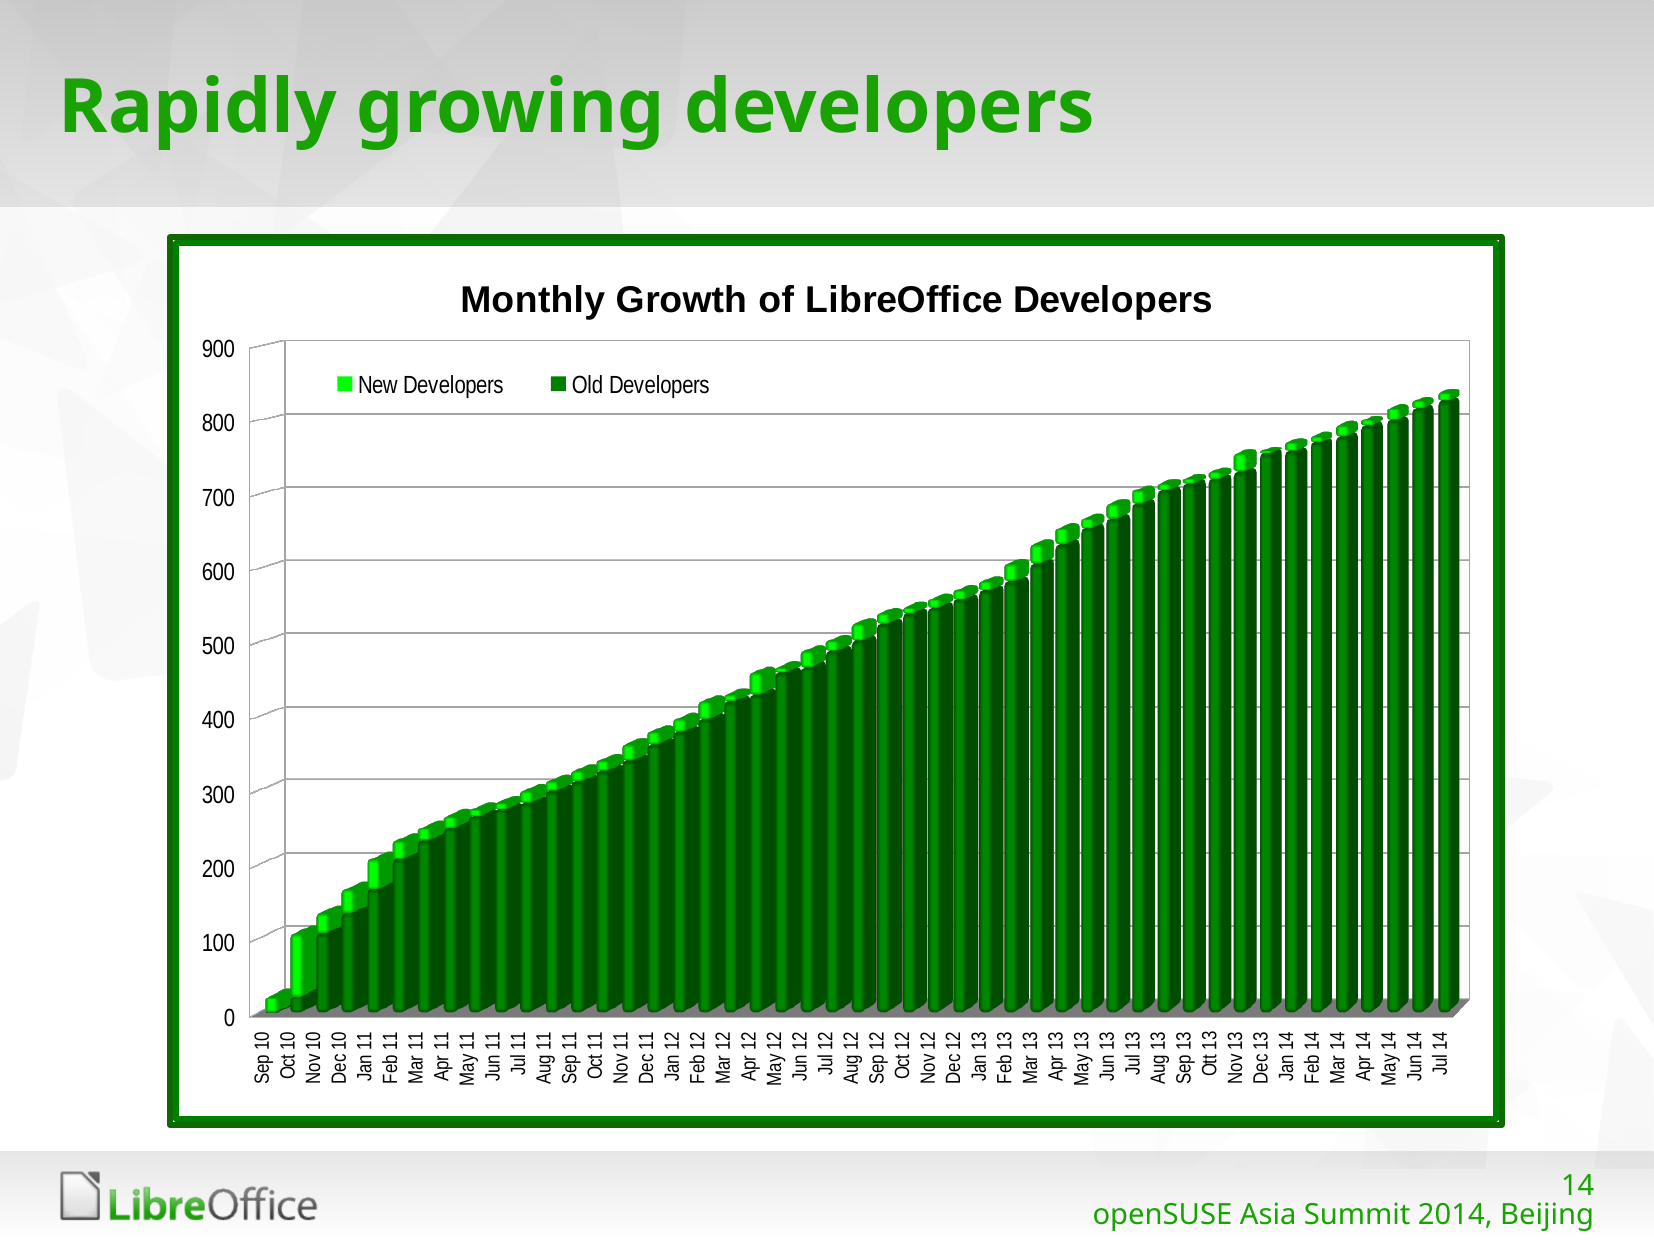

# Rapidly growing developers
[unsupported chart]
14
openSUSE Asia Summit 2014, Beijing